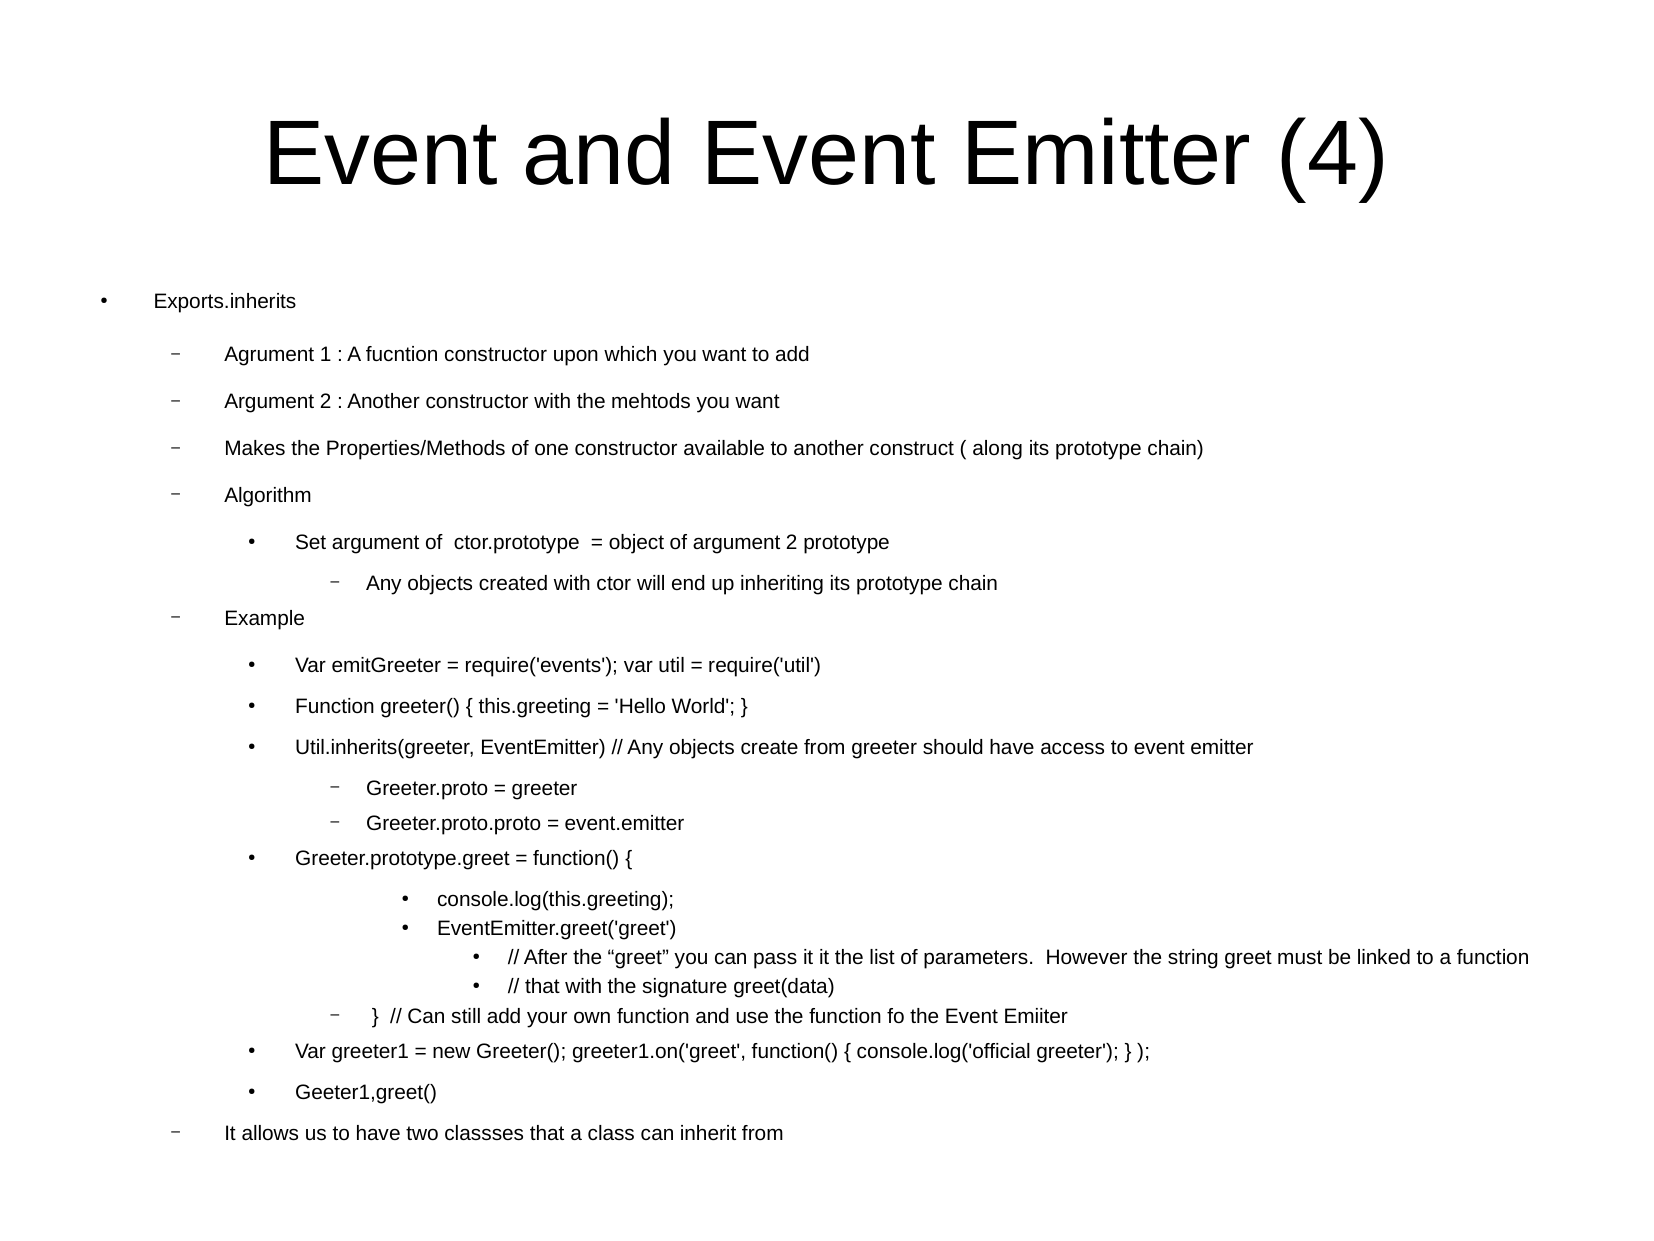

# Event and Event Emitter (4)
Exports.inherits
Agrument 1 : A fucntion constructor upon which you want to add
Argument 2 : Another constructor with the mehtods you want
Makes the Properties/Methods of one constructor available to another construct ( along its prototype chain)
Algorithm
Set argument of ctor.prototype = object of argument 2 prototype
Any objects created with ctor will end up inheriting its prototype chain
Example
Var emitGreeter = require('events'); var util = require('util')
Function greeter() { this.greeting = 'Hello World'; }
Util.inherits(greeter, EventEmitter) // Any objects create from greeter should have access to event emitter
Greeter.proto = greeter
Greeter.proto.proto = event.emitter
Greeter.prototype.greet = function() {
console.log(this.greeting);
EventEmitter.greet('greet')
// After the “greet” you can pass it it the list of parameters. However the string greet must be linked to a function
// that with the signature greet(data)
 } // Can still add your own function and use the function fo the Event Emiiter
Var greeter1 = new Greeter(); greeter1.on('greet', function() { console.log('official greeter'); } );
Geeter1,greet()
It allows us to have two classses that a class can inherit from